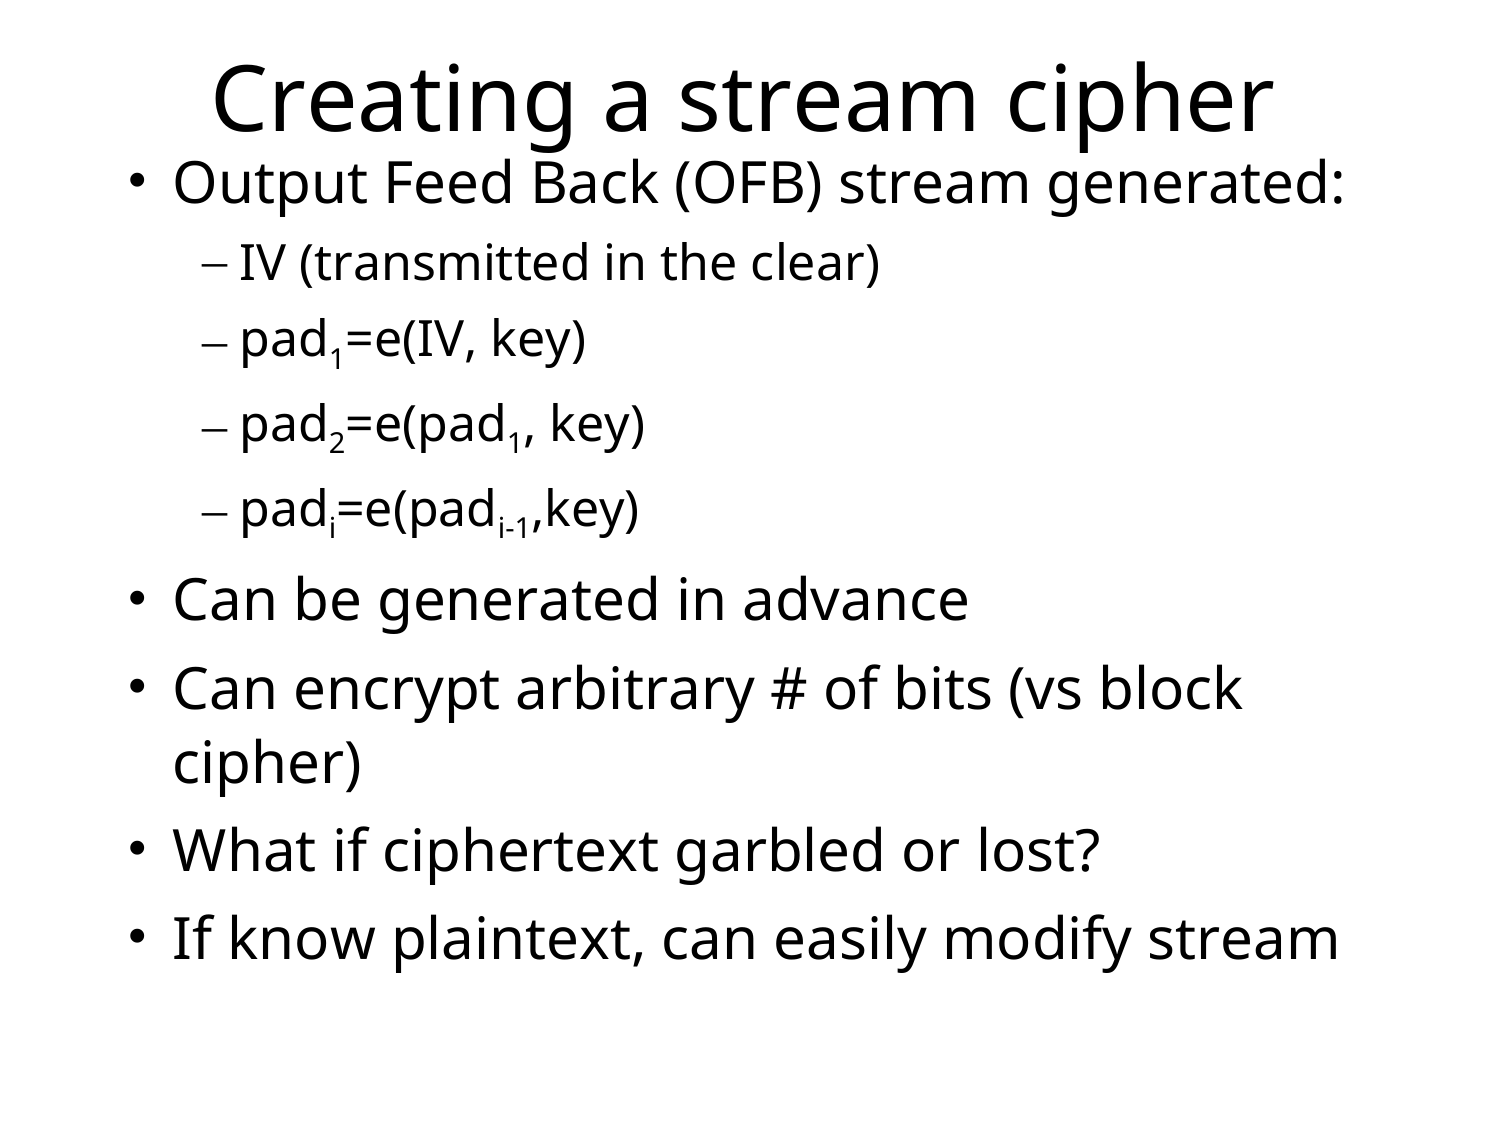

# Creating a stream cipher
Output Feed Back (OFB) stream generated:
IV (transmitted in the clear)
pad1=e(IV, key)
pad2=e(pad1, key)
padi=e(padi-1,key)
Can be generated in advance
Can encrypt arbitrary # of bits (vs block cipher)
What if ciphertext garbled or lost?
If know plaintext, can easily modify stream